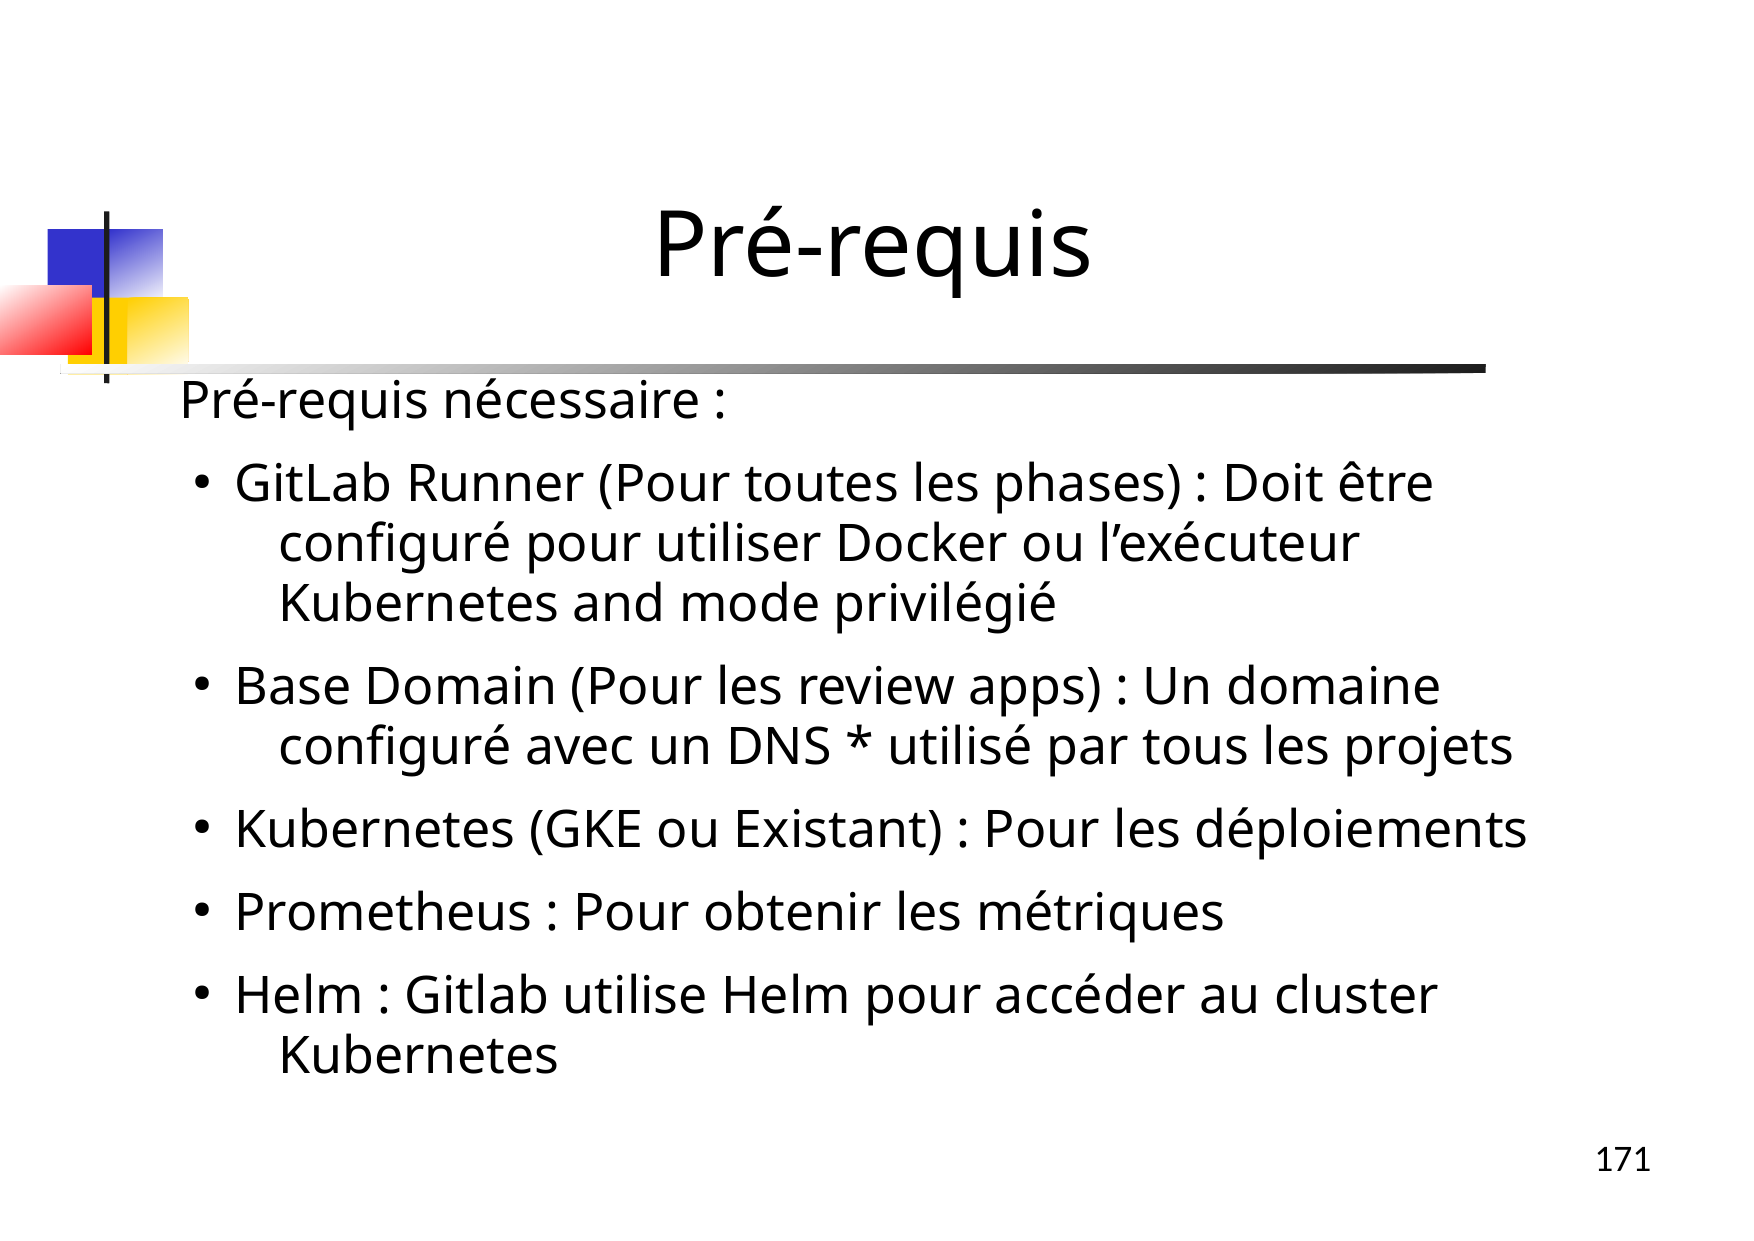

# Pré-requis
Pré-requis nécessaire :
GitLab Runner (Pour toutes les phases) : Doit être configuré pour utiliser Docker ou l’exécuteur Kubernetes and mode privilégié
Base Domain (Pour les review apps) : Un domaine configuré avec un DNS * utilisé par tous les projets
Kubernetes (GKE ou Existant) : Pour les déploiements
Prometheus : Pour obtenir les métriques
Helm : Gitlab utilise Helm pour accéder au cluster Kubernetes